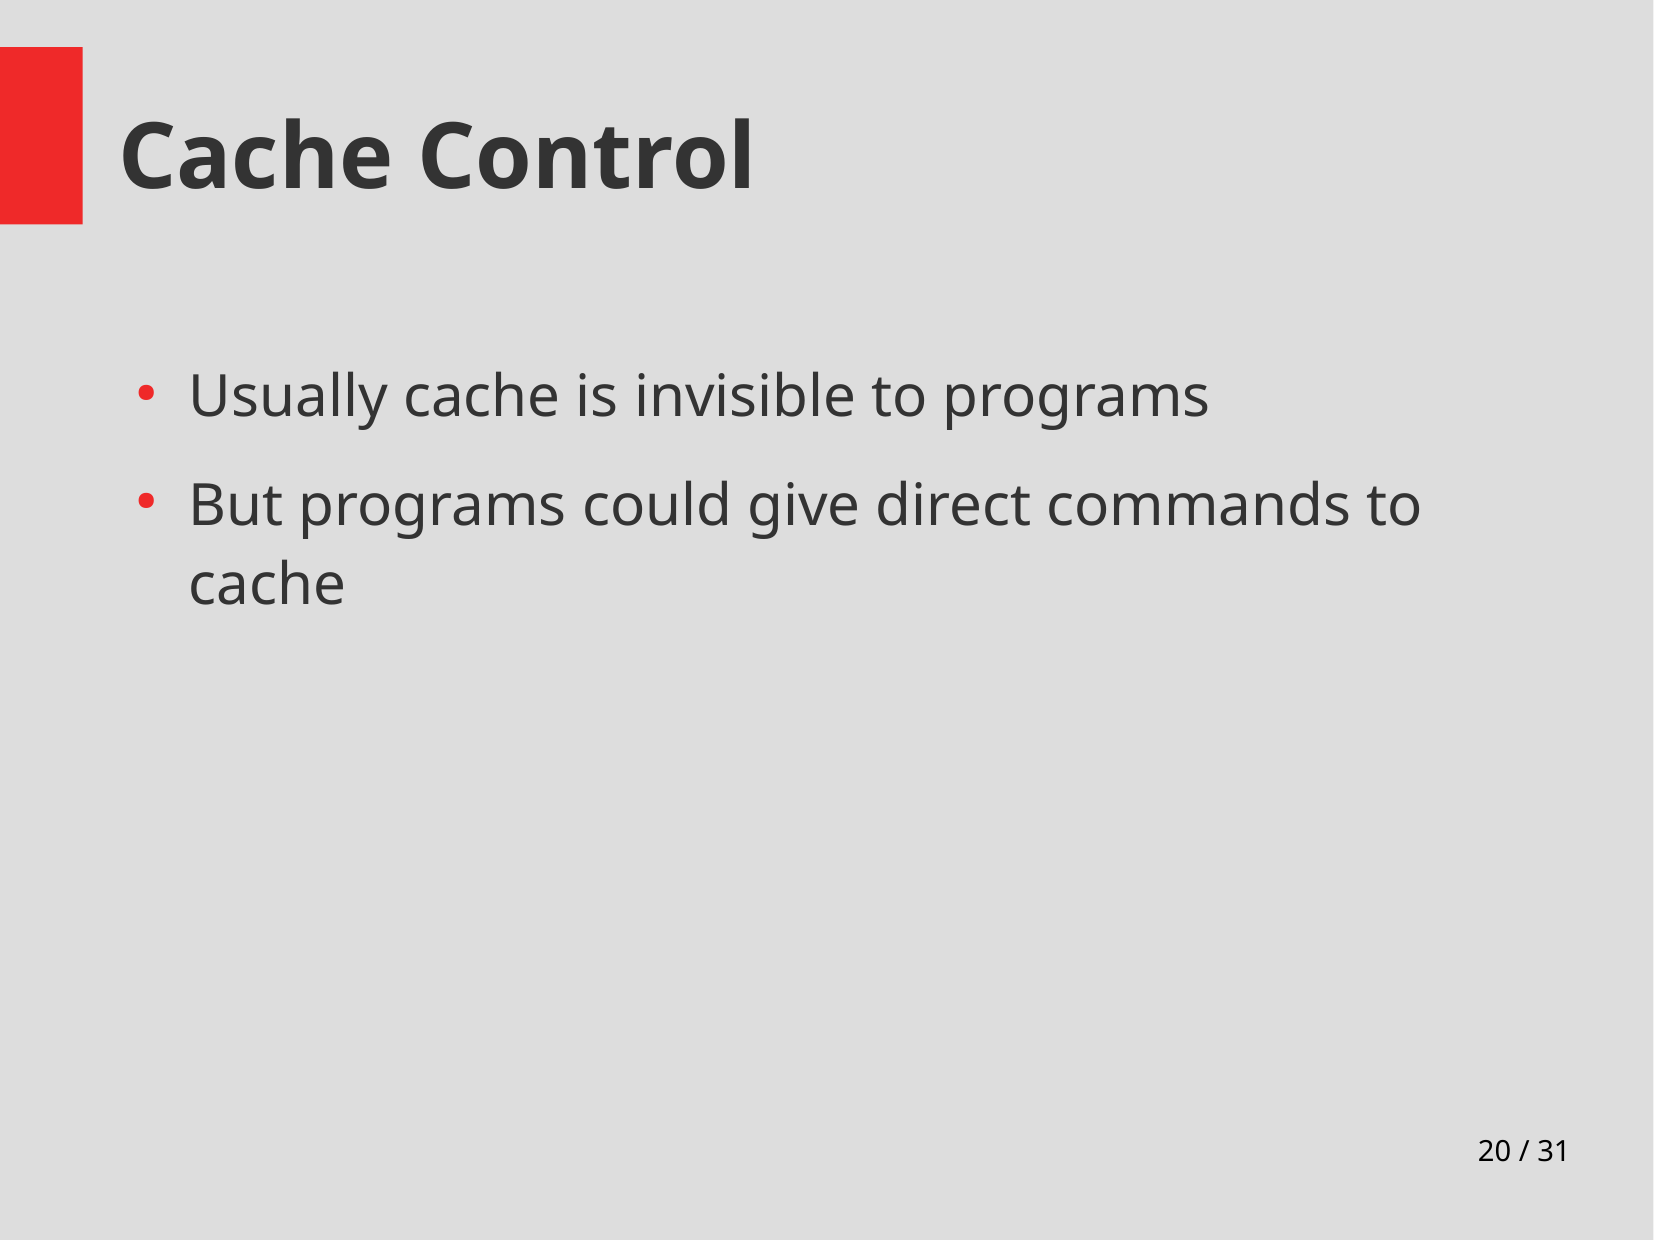

# Cache Control
Usually cache is invisible to programs
But programs could give direct commands to cache
20